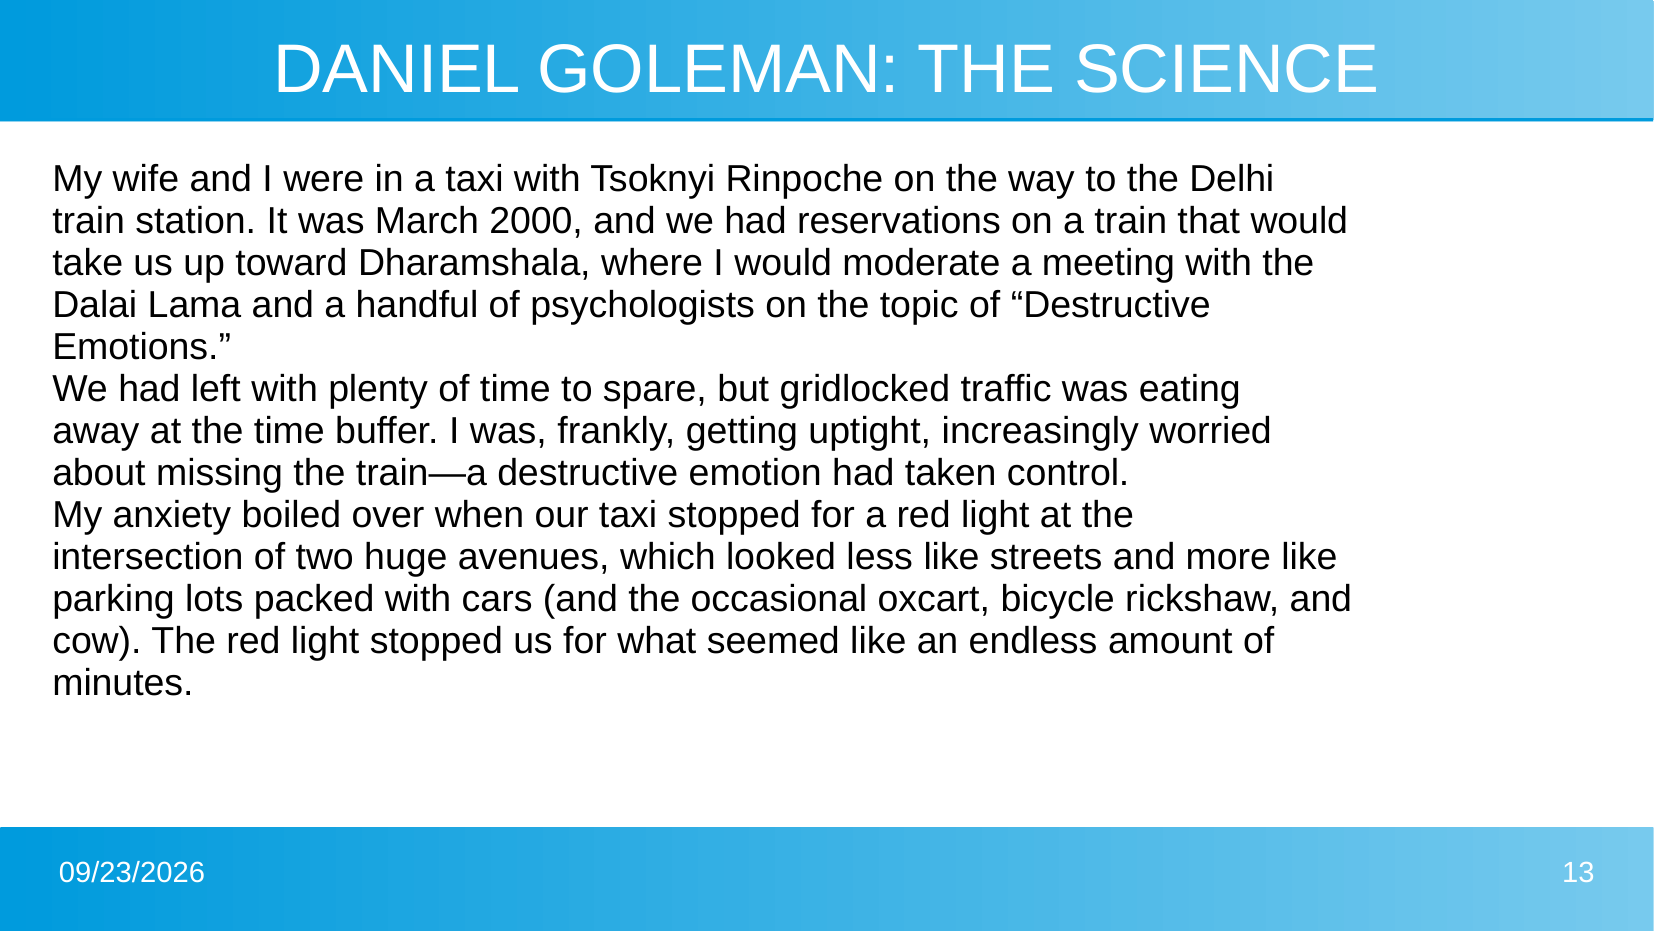

# DANIEL GOLEMAN: THE SCIENCE
My wife and I were in a taxi with Tsoknyi Rinpoche on the way to the Delhi
train station. It was March 2000, and we had reservations on a train that would
take us up toward Dharamshala, where I would moderate a meeting with the
Dalai Lama and a handful of psychologists on the topic of “Destructive
Emotions.”
We had left with plenty of time to spare, but gridlocked traffic was eating
away at the time buffer. I was, frankly, getting uptight, increasingly worried
about missing the train—a destructive emotion had taken control.
My anxiety boiled over when our taxi stopped for a red light at the
intersection of two huge avenues, which looked less like streets and more like
parking lots packed with cars (and the occasional oxcart, bicycle rickshaw, and
cow). The red light stopped us for what seemed like an endless amount of
minutes.
13